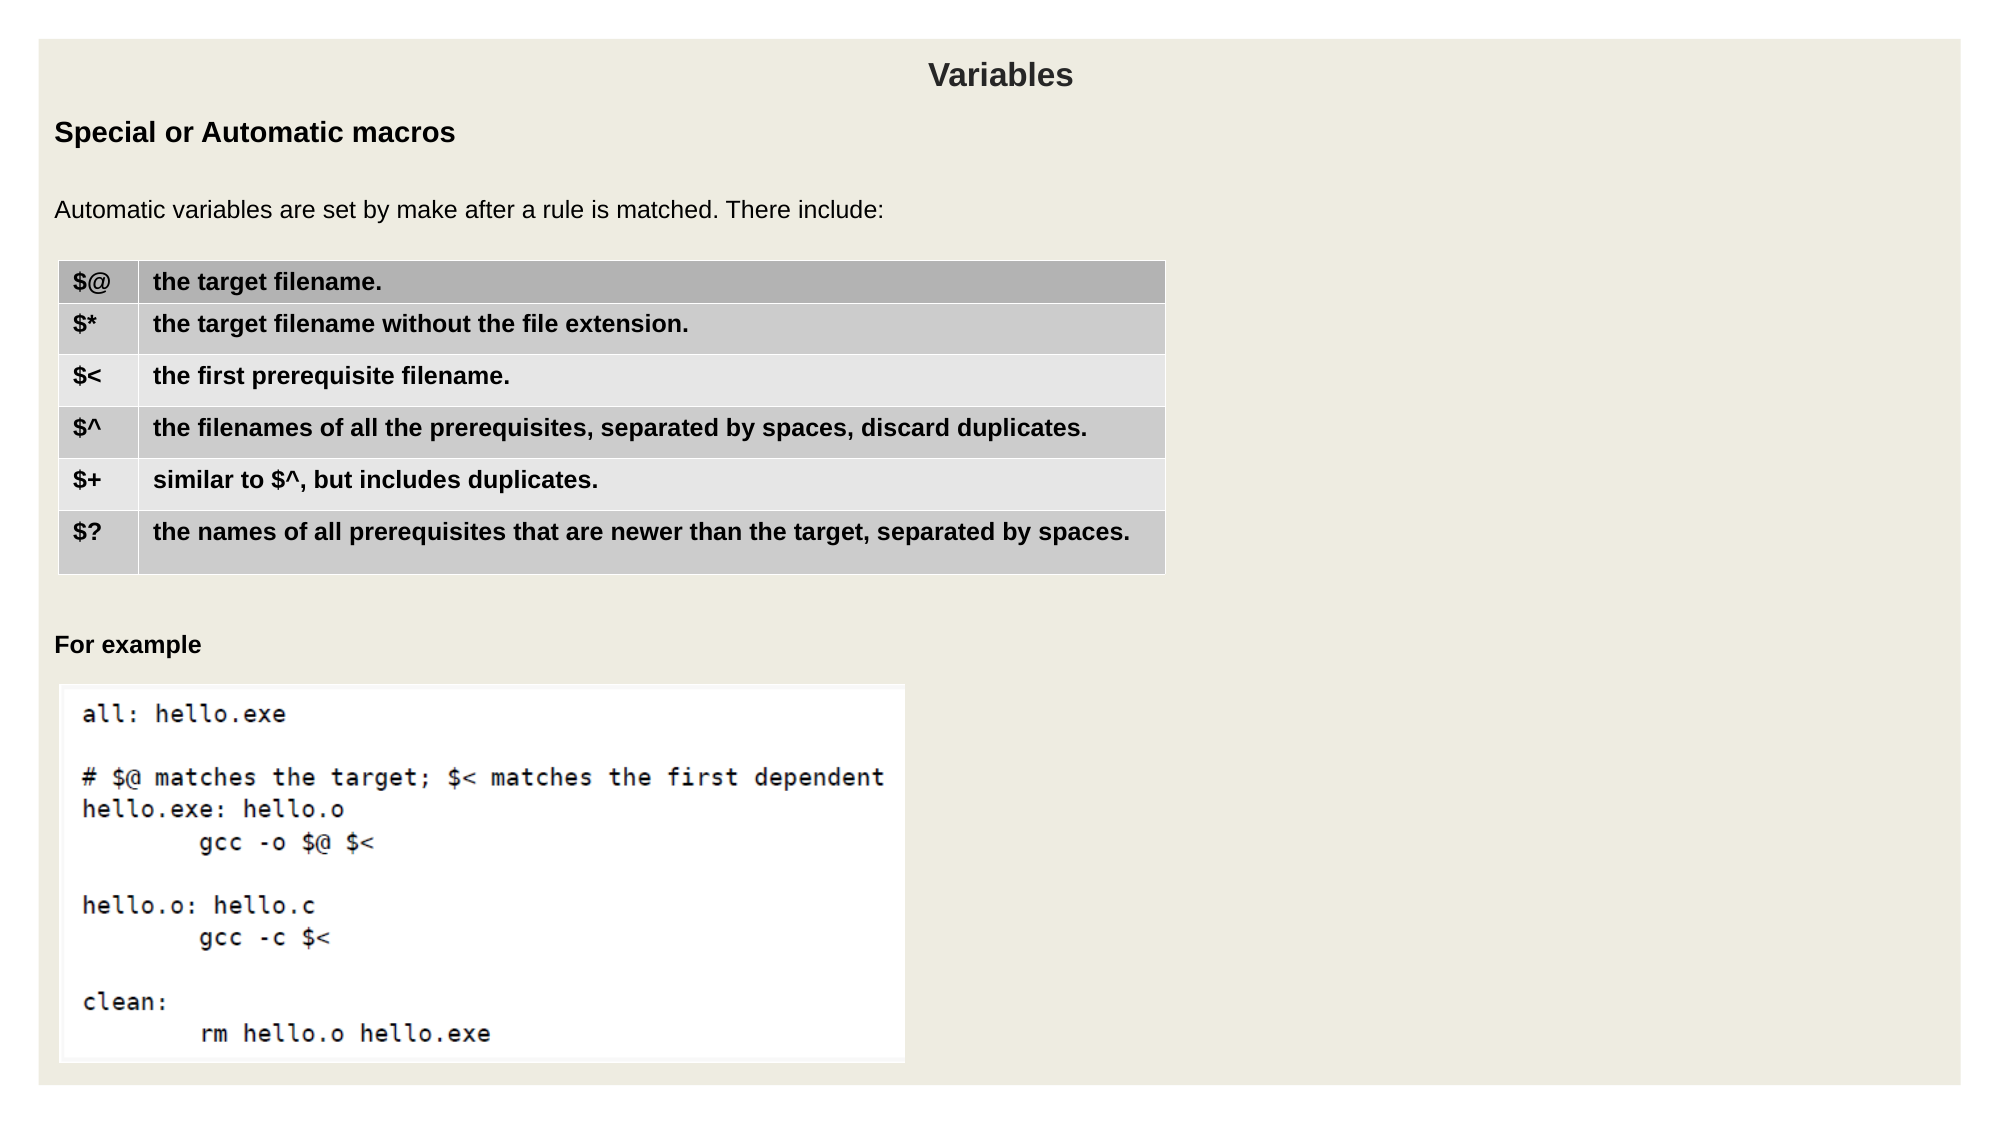

Variables
Special or Automatic macros
Automatic variables are set by make after a rule is matched. There include:
For example
| $@ | the target filename. |
| --- | --- |
| $\* | the target filename without the file extension. |
| $< | the first prerequisite filename. |
| $^ | the filenames of all the prerequisites, separated by spaces, discard duplicates. |
| $+ | similar to $^, but includes duplicates. |
| $? | the names of all prerequisites that are newer than the target, separated by spaces. |